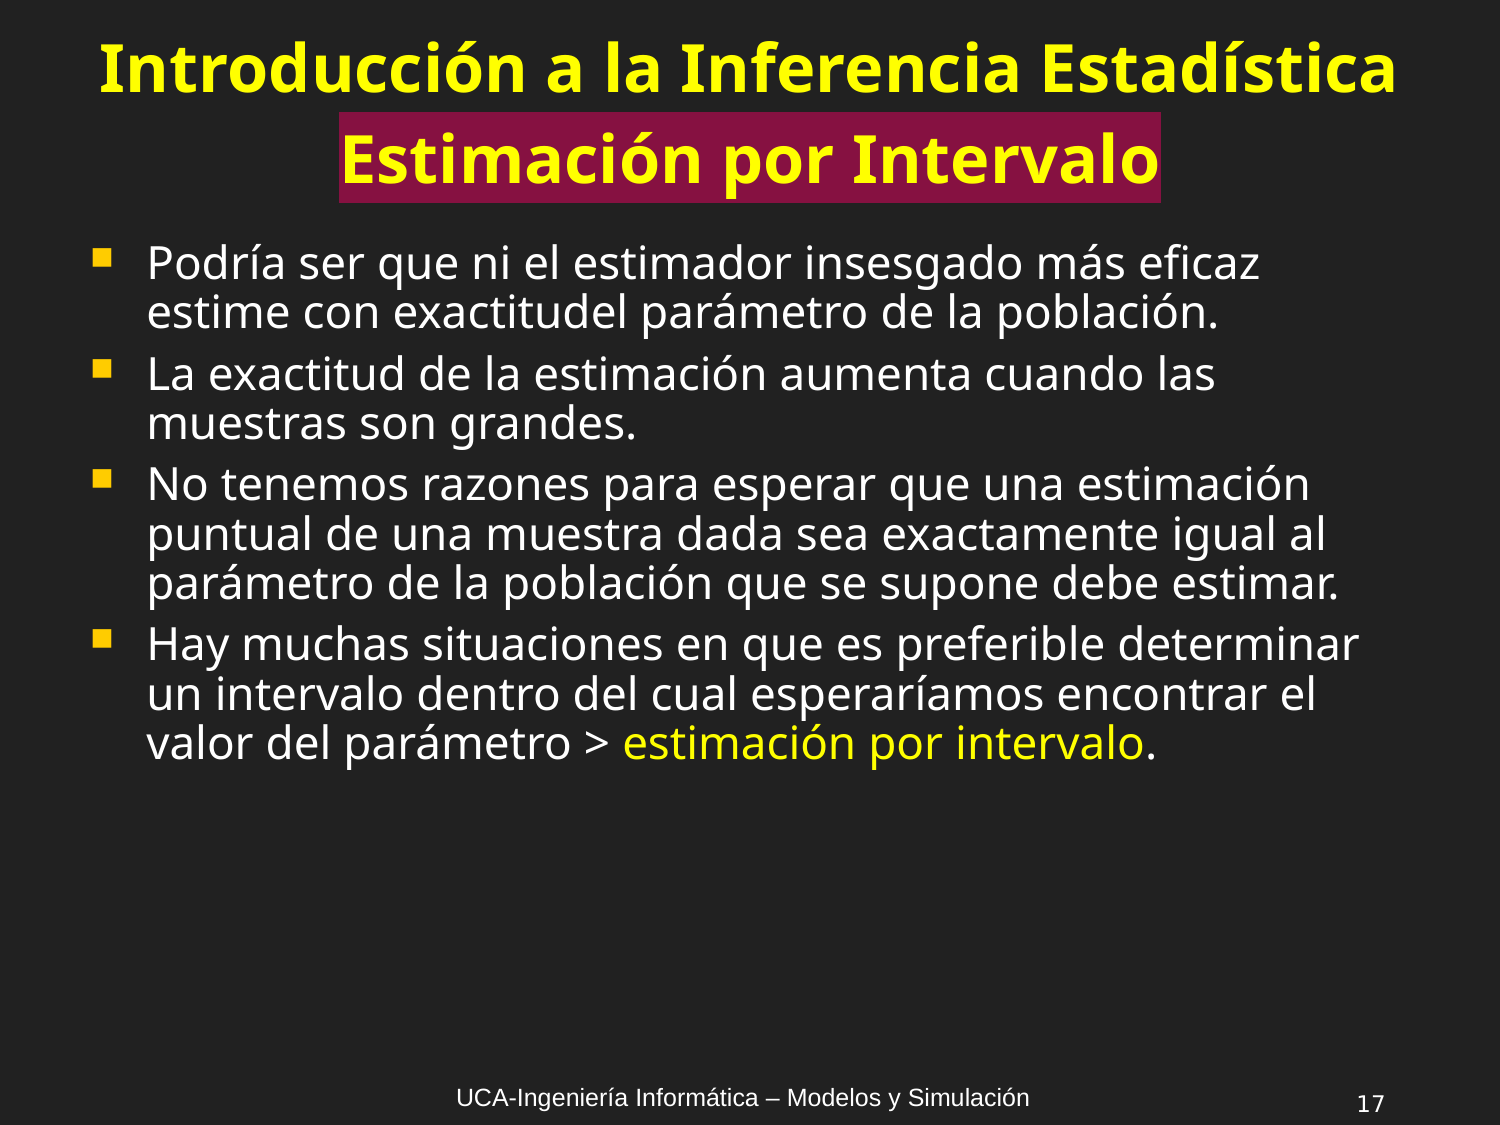

# Introducción a la Inferencia Estadística Estimación por Intervalo
Podría ser que ni el estimador insesgado más eficaz estime con exactitudel parámetro de la población.
La exactitud de la estimación aumenta cuando las muestras son grandes.
No tenemos razones para esperar que una estimación puntual de una muestra dada sea exactamente igual al parámetro de la población que se supone debe estimar.
Hay muchas situaciones en que es preferible determinar un intervalo dentro del cual esperaríamos encontrar el valor del parámetro > estimación por intervalo.